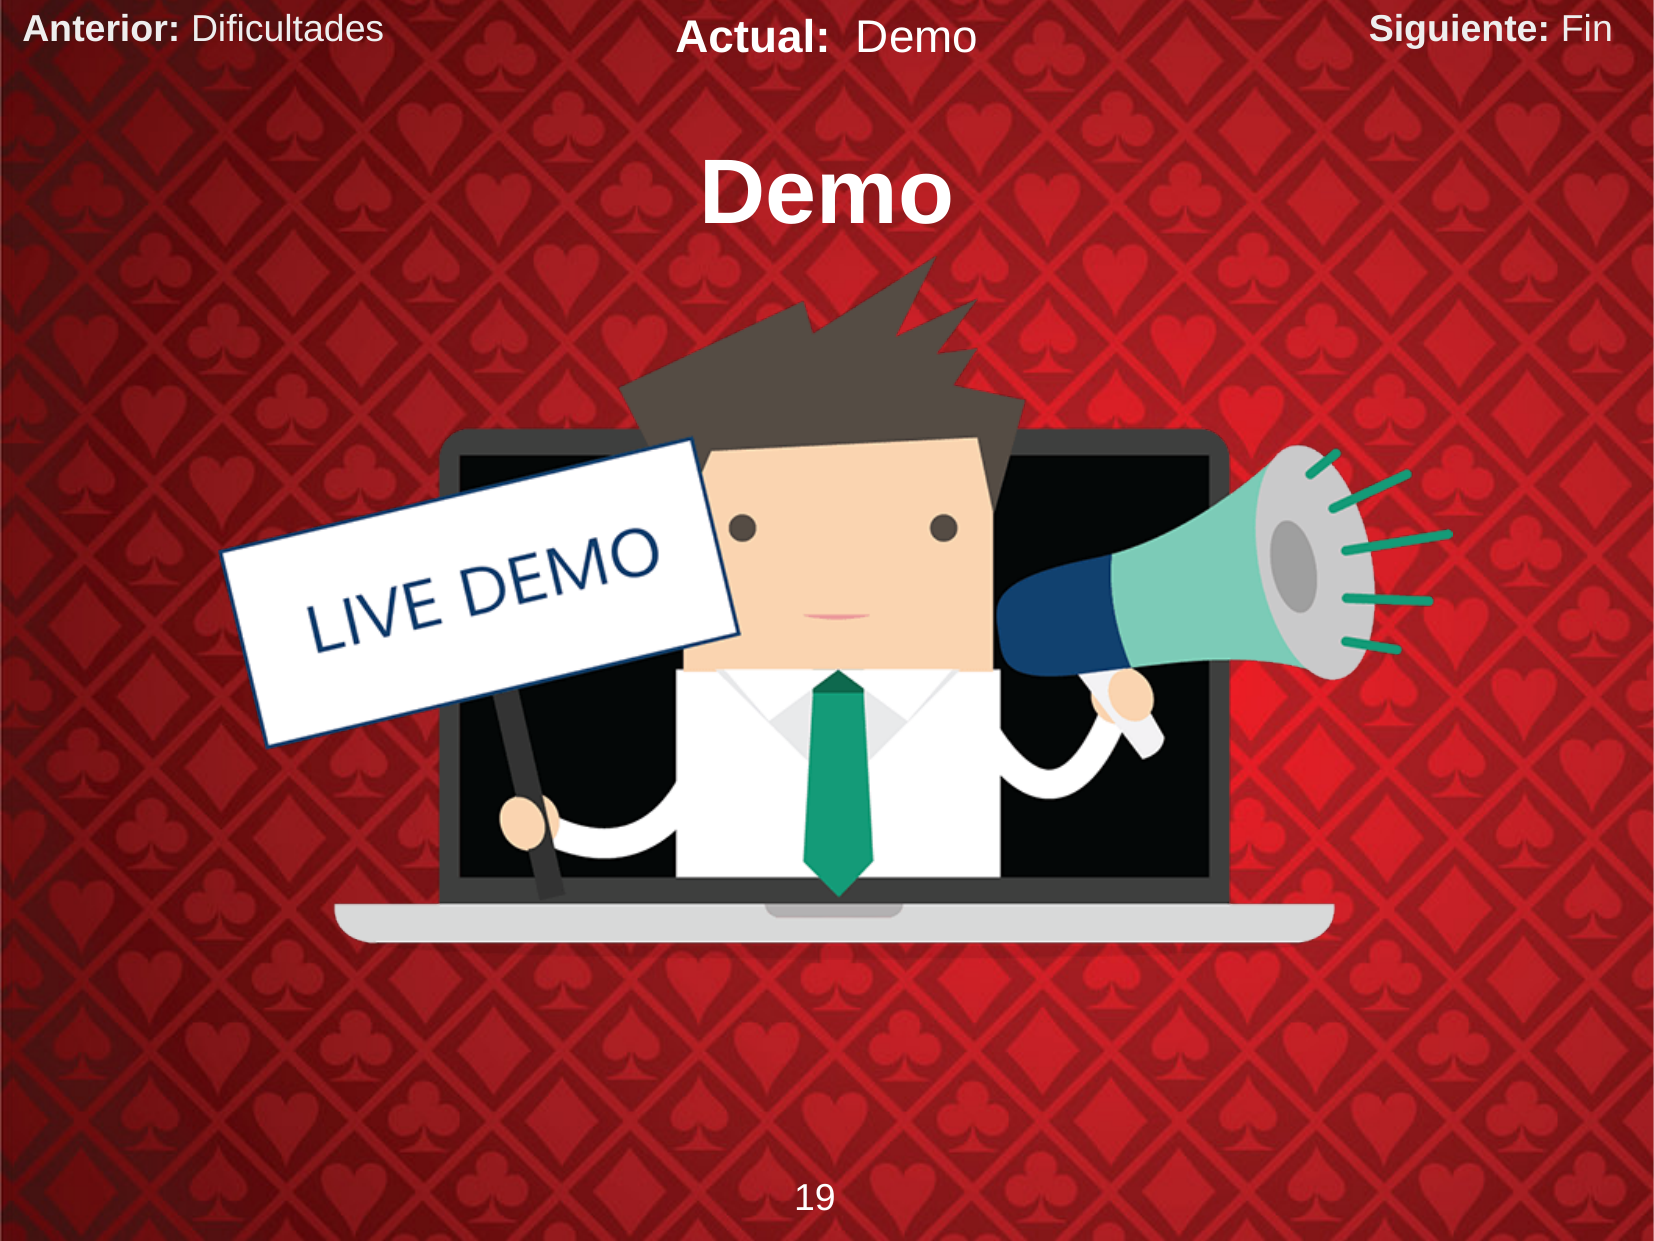

Actual: Demo
 Anterior: Dificultades
 Siguiente: Fin
# Demo
19